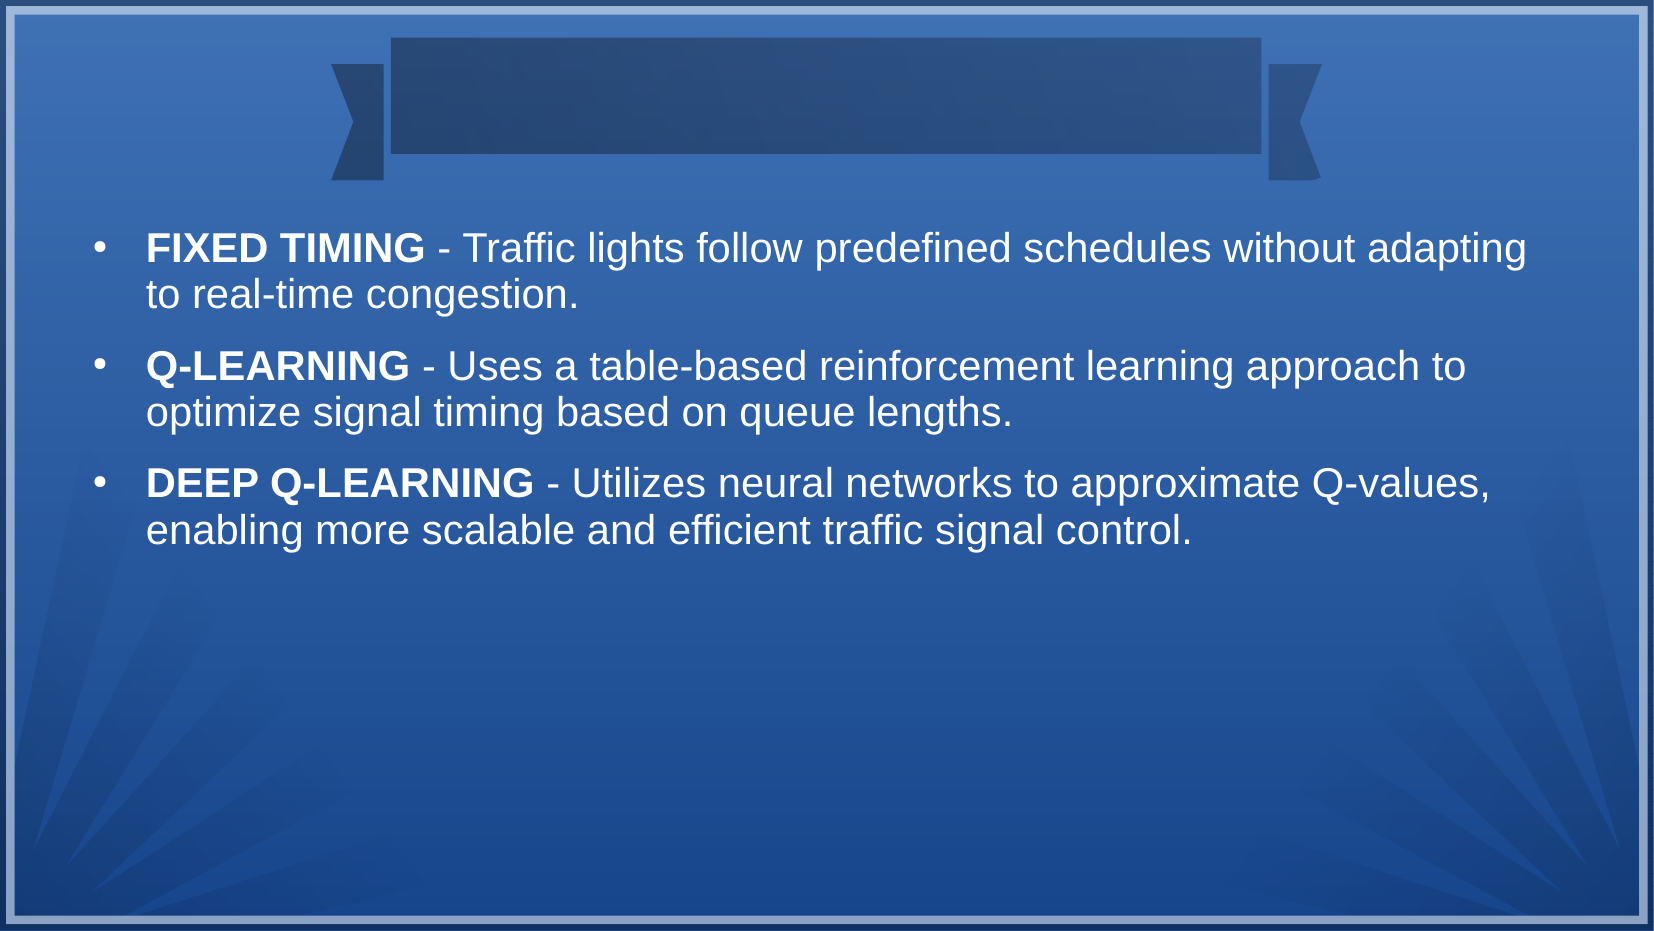

#
FIXED TIMING - Traffic lights follow predefined schedules without adapting to real-time congestion.
Q-LEARNING - Uses a table-based reinforcement learning approach to optimize signal timing based on queue lengths.
DEEP Q-LEARNING - Utilizes neural networks to approximate Q-values, enabling more scalable and efficient traffic signal control.